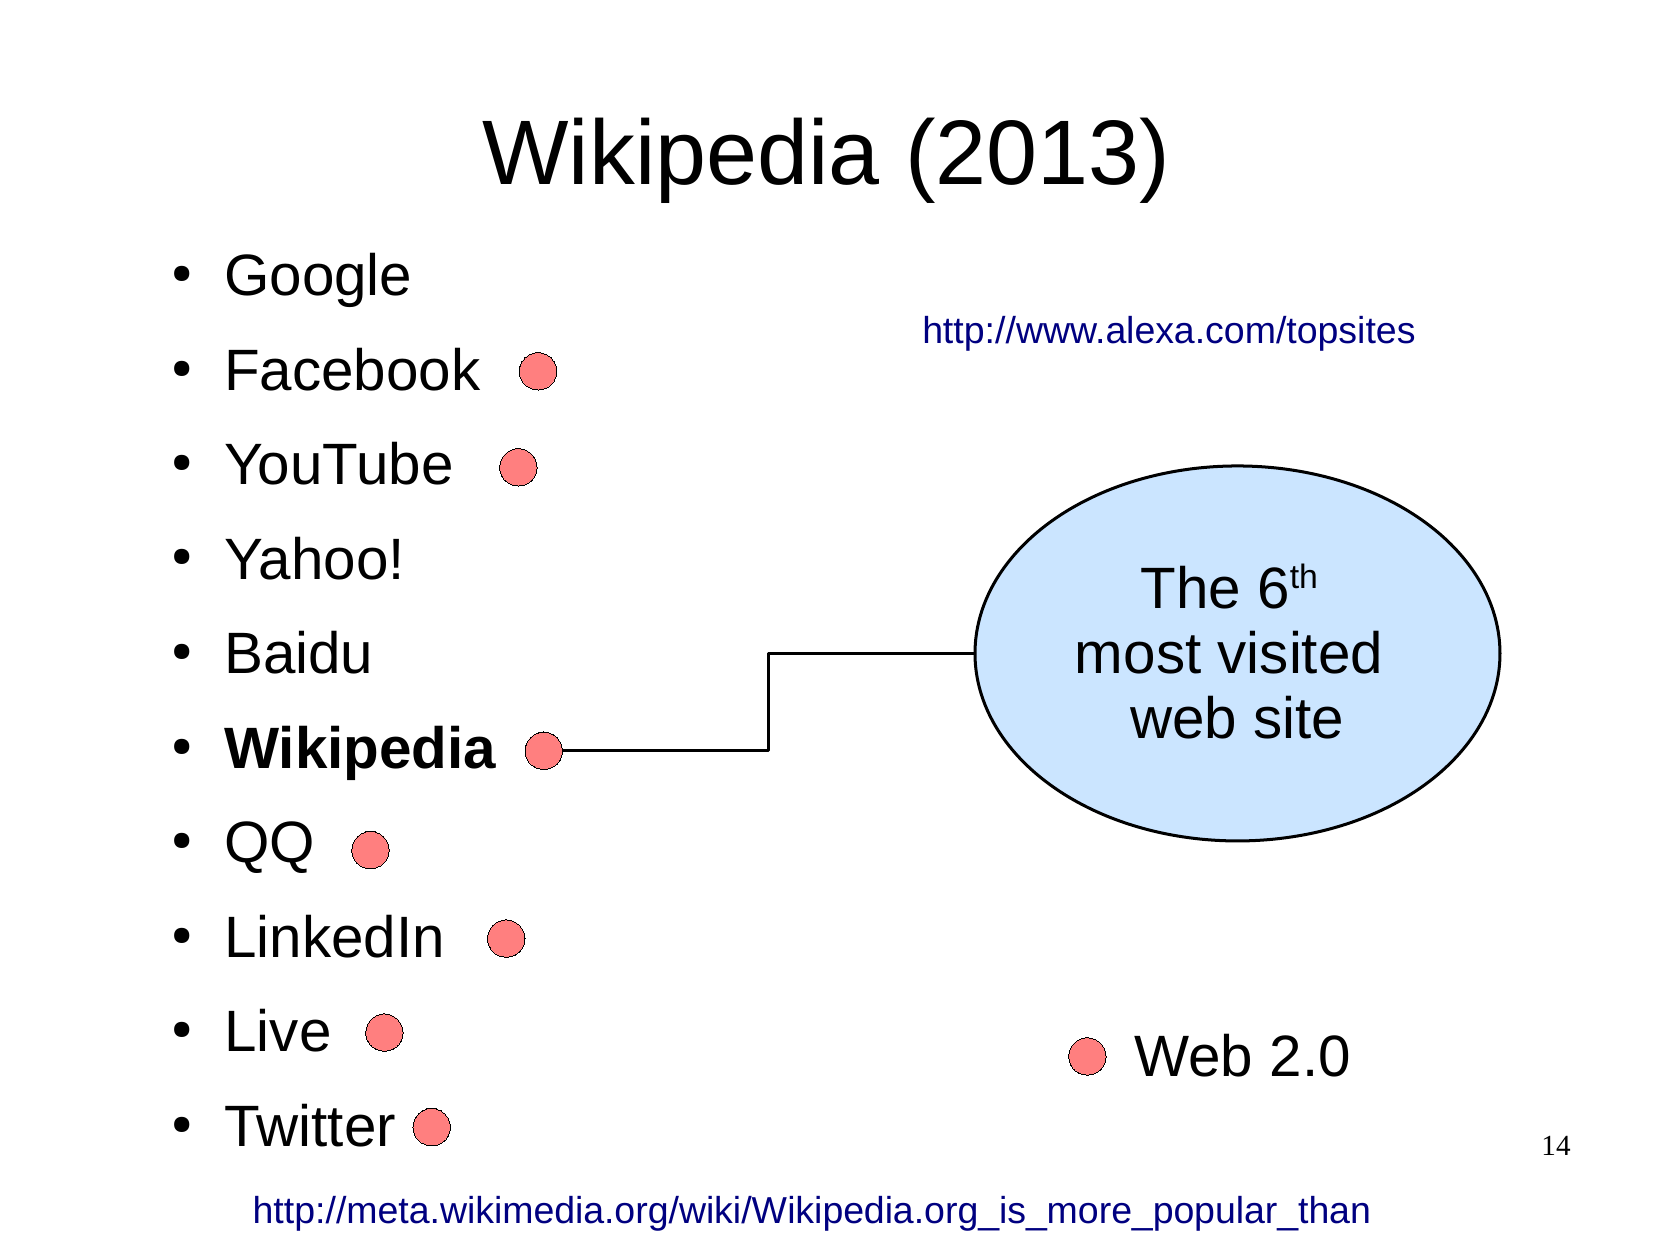

# Wikipedia (2013)
Google
Facebook
YouTube
Yahoo!
Baidu
Wikipedia
QQ
LinkedIn
Live
Twitter
http://www.alexa.com/topsites
The 6th
most visited
web site
Web 2.0
14
http://meta.wikimedia.org/wiki/Wikipedia.org_is_more_popular_than...